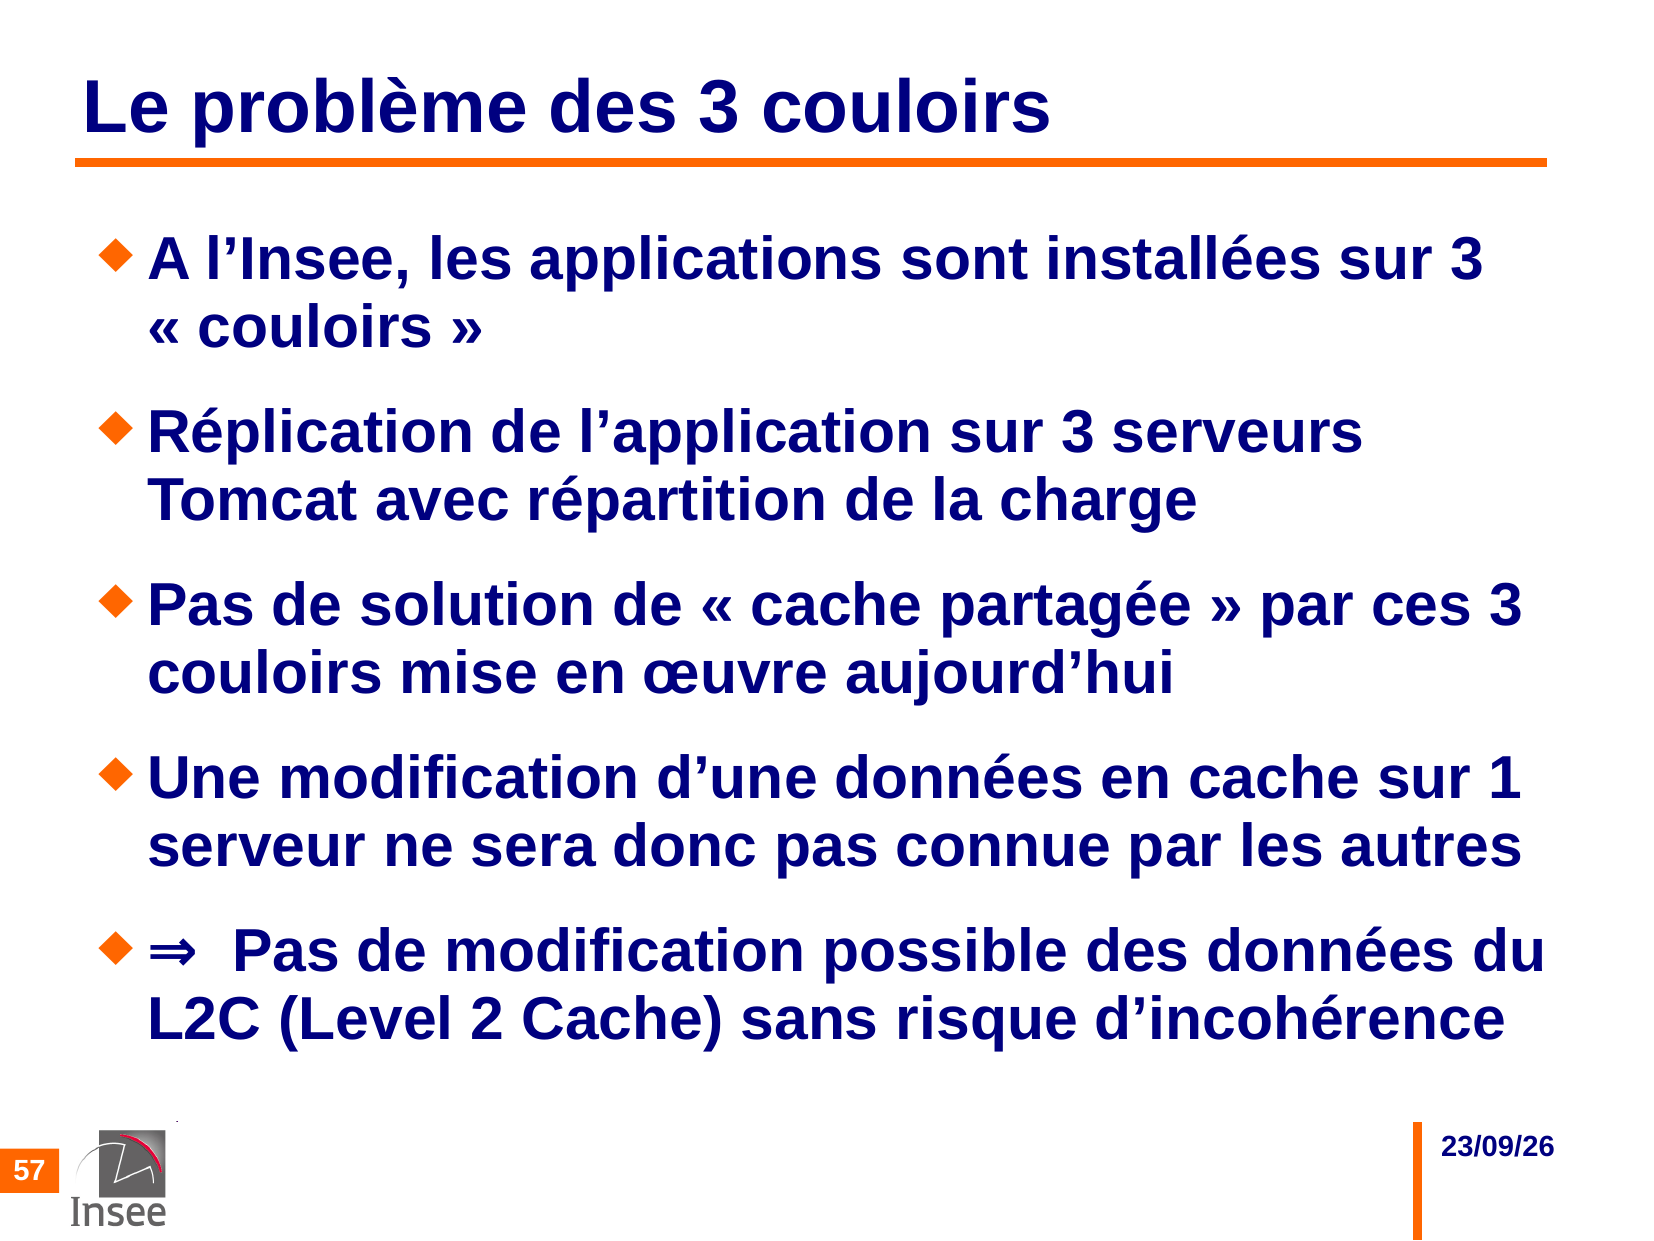

# Le problème des 3 couloirs
A l’Insee, les applications sont installées sur 3 « couloirs »
Réplication de l’application sur 3 serveurs Tomcat avec répartition de la charge
Pas de solution de « cache partagée » par ces 3 couloirs mise en œuvre aujourd’hui
Une modification d’une données en cache sur 1 serveur ne sera donc pas connue par les autres
⇒ Pas de modification possible des données du L2C (Level 2 Cache) sans risque d’incohérence
57